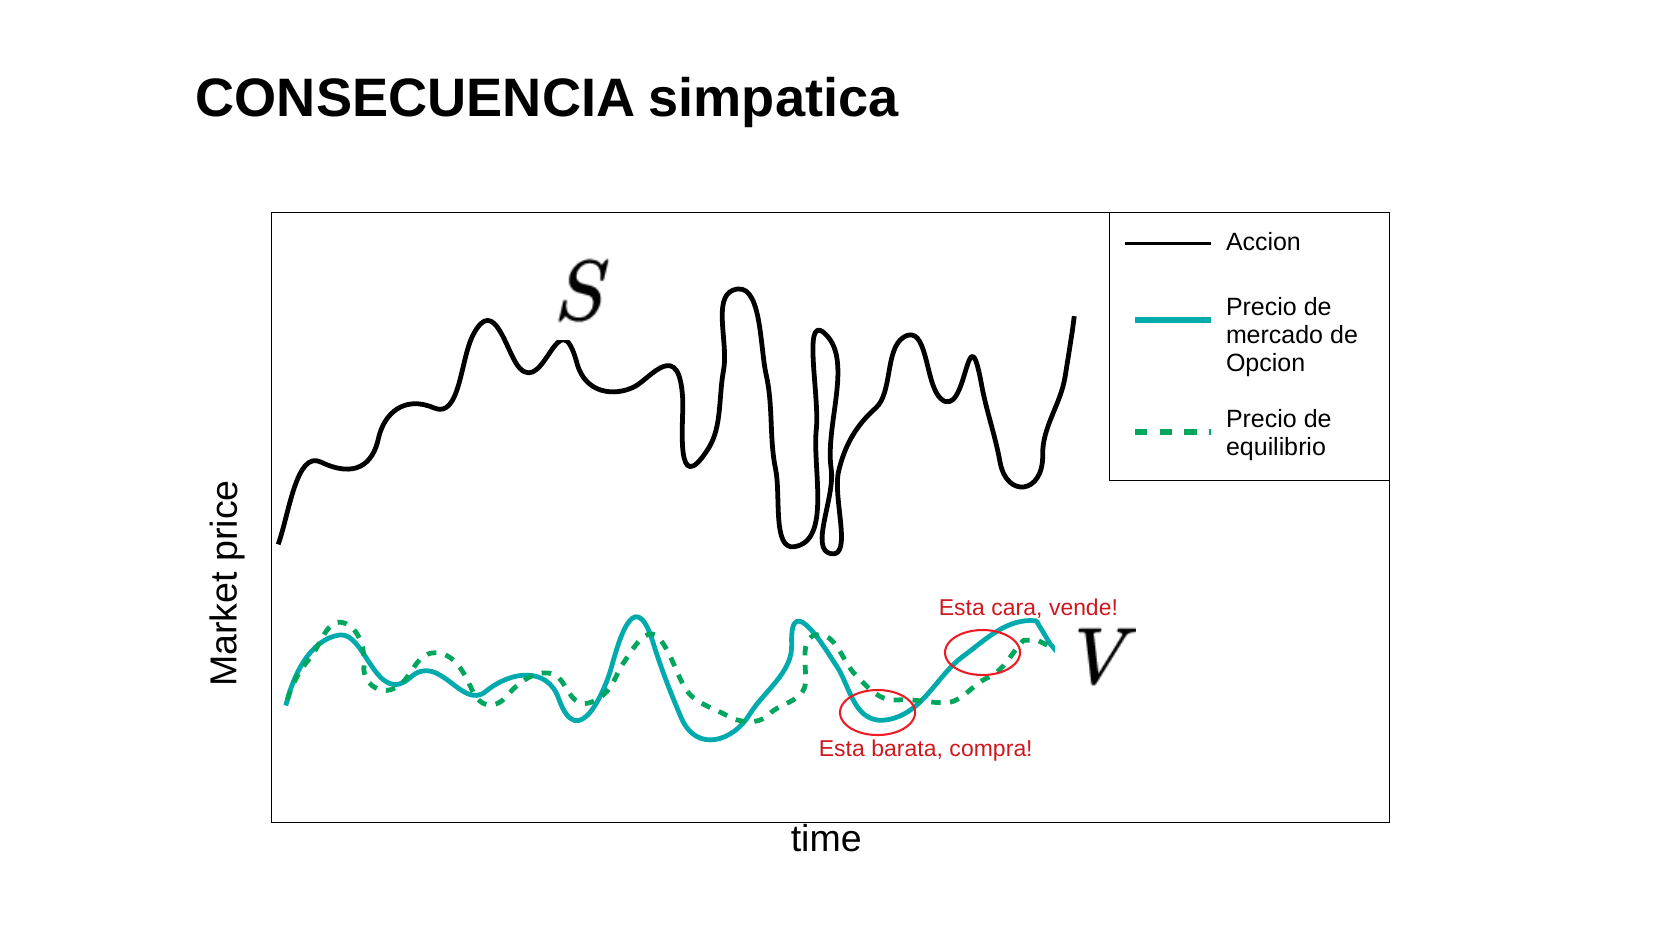

CONSECUENCIA simpatica
Accion
Precio de mercado de
Opcion
Precio de
equilibrio
Market price
Esta cara, vende!
Esta barata, compra!
time